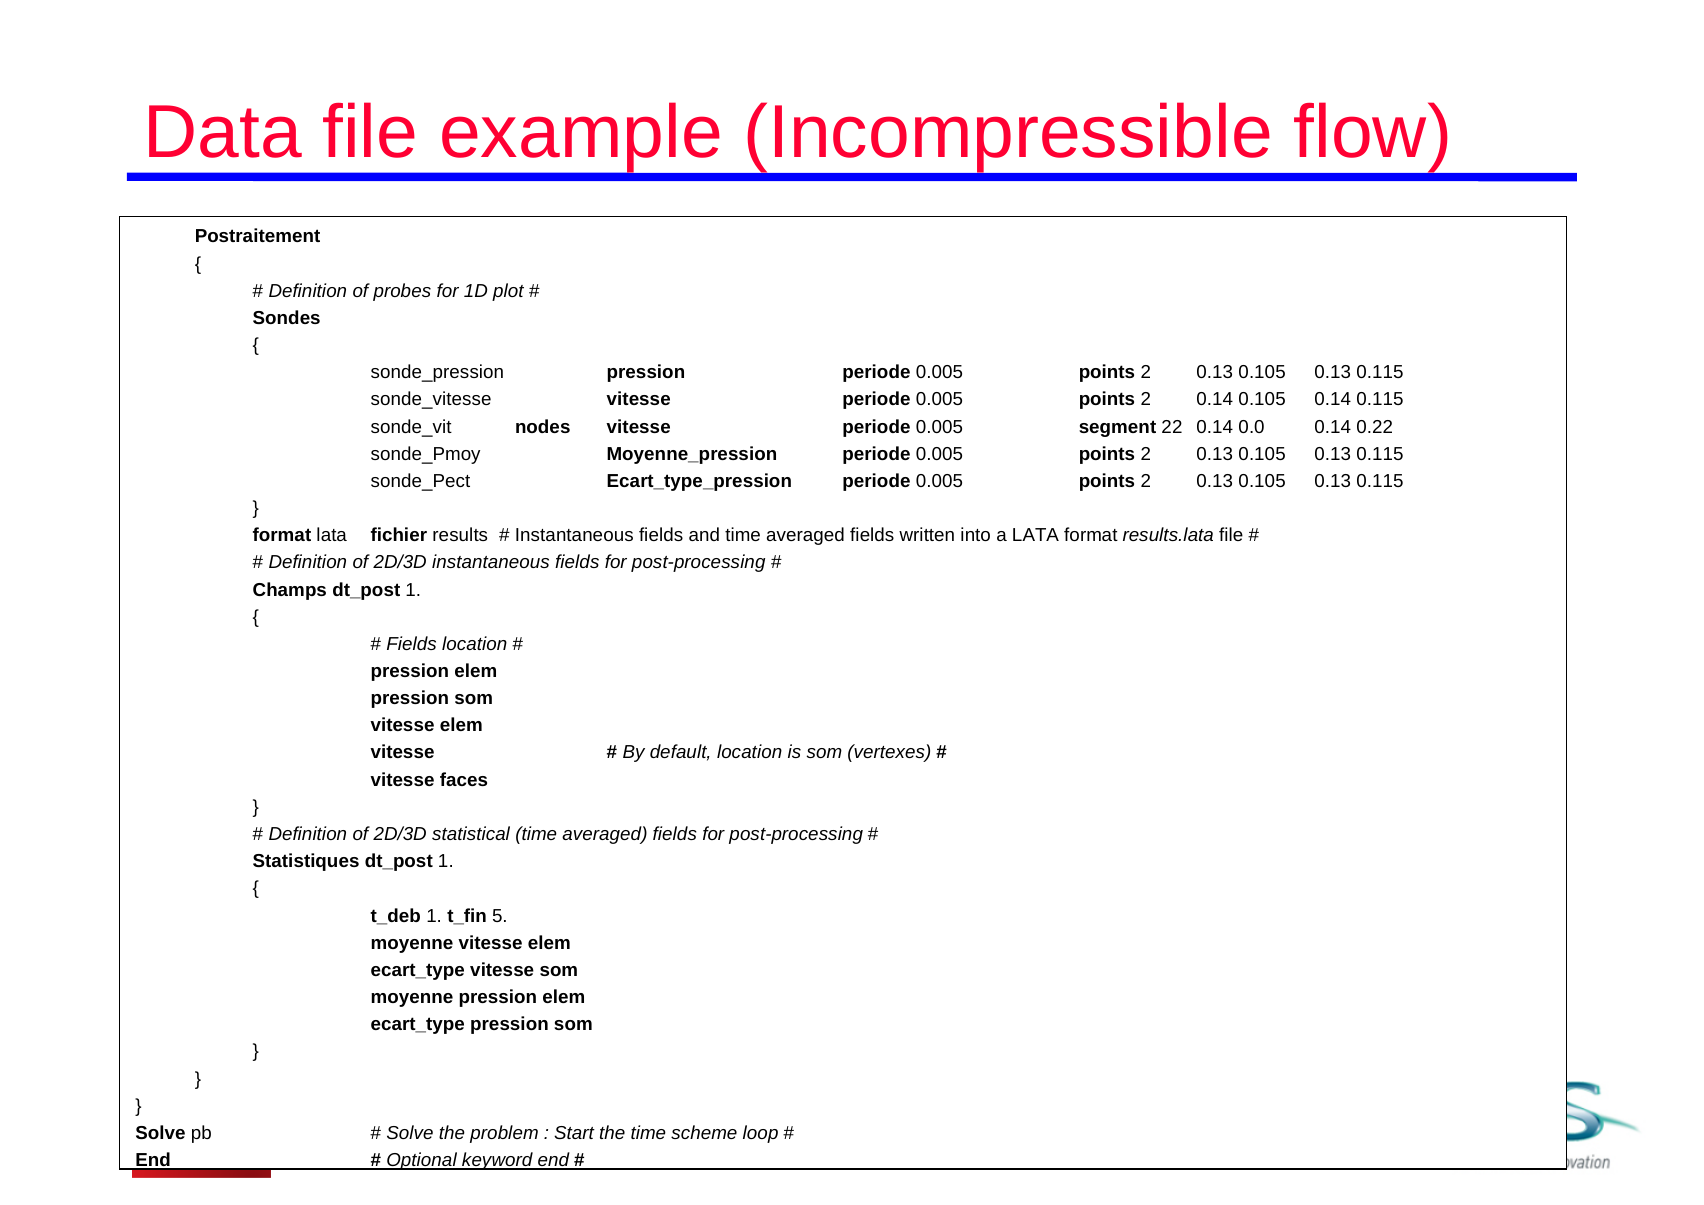

# Data file example (Incompressible flow)
	Postraitement
	{
		# Definition of probes for 1D plot #
		Sondes
		{
			sonde_pression	pression		periode 0.005	points 2 	0.13 0.105	0.13 0.115
			sonde_vitesse 	vitesse		periode 0.005	points 2	0.14 0.105	0.14 0.115
			sonde_vit	 nodes	vitesse		periode 0.005	segment 22	0.14 0.0	0.14 0.22
			sonde_Pmoy		Moyenne_pression	periode 0.005	points 2	0.13 0.105	0.13 0.115
			sonde_Pect		Ecart_type_pression	periode 0.005	points 2	0.13 0.105	0.13 0.115
		}
		format lata 	fichier results	 # Instantaneous fields and time averaged fields written into a LATA format results.lata file #
		# Definition of 2D/3D instantaneous fields for post-processing #
		Champs dt_post 1.
		{
			# Fields location #
			pression elem
			pression som
			vitesse elem
			vitesse 		# By default, location is som (vertexes) #
			vitesse faces
		}
		# Definition of 2D/3D statistical (time averaged) fields for post-processing #
		Statistiques dt_post 1.
		{
			t_deb 1. t_fin 5.
			moyenne vitesse elem
			ecart_type vitesse som
			moyenne pression elem
			ecart_type pression som
		}
	}
}
Solve pb		# Solve the problem : Start the time scheme loop #
End			# Optional keyword end #
Trio_U 1.7.2 user's training session
48